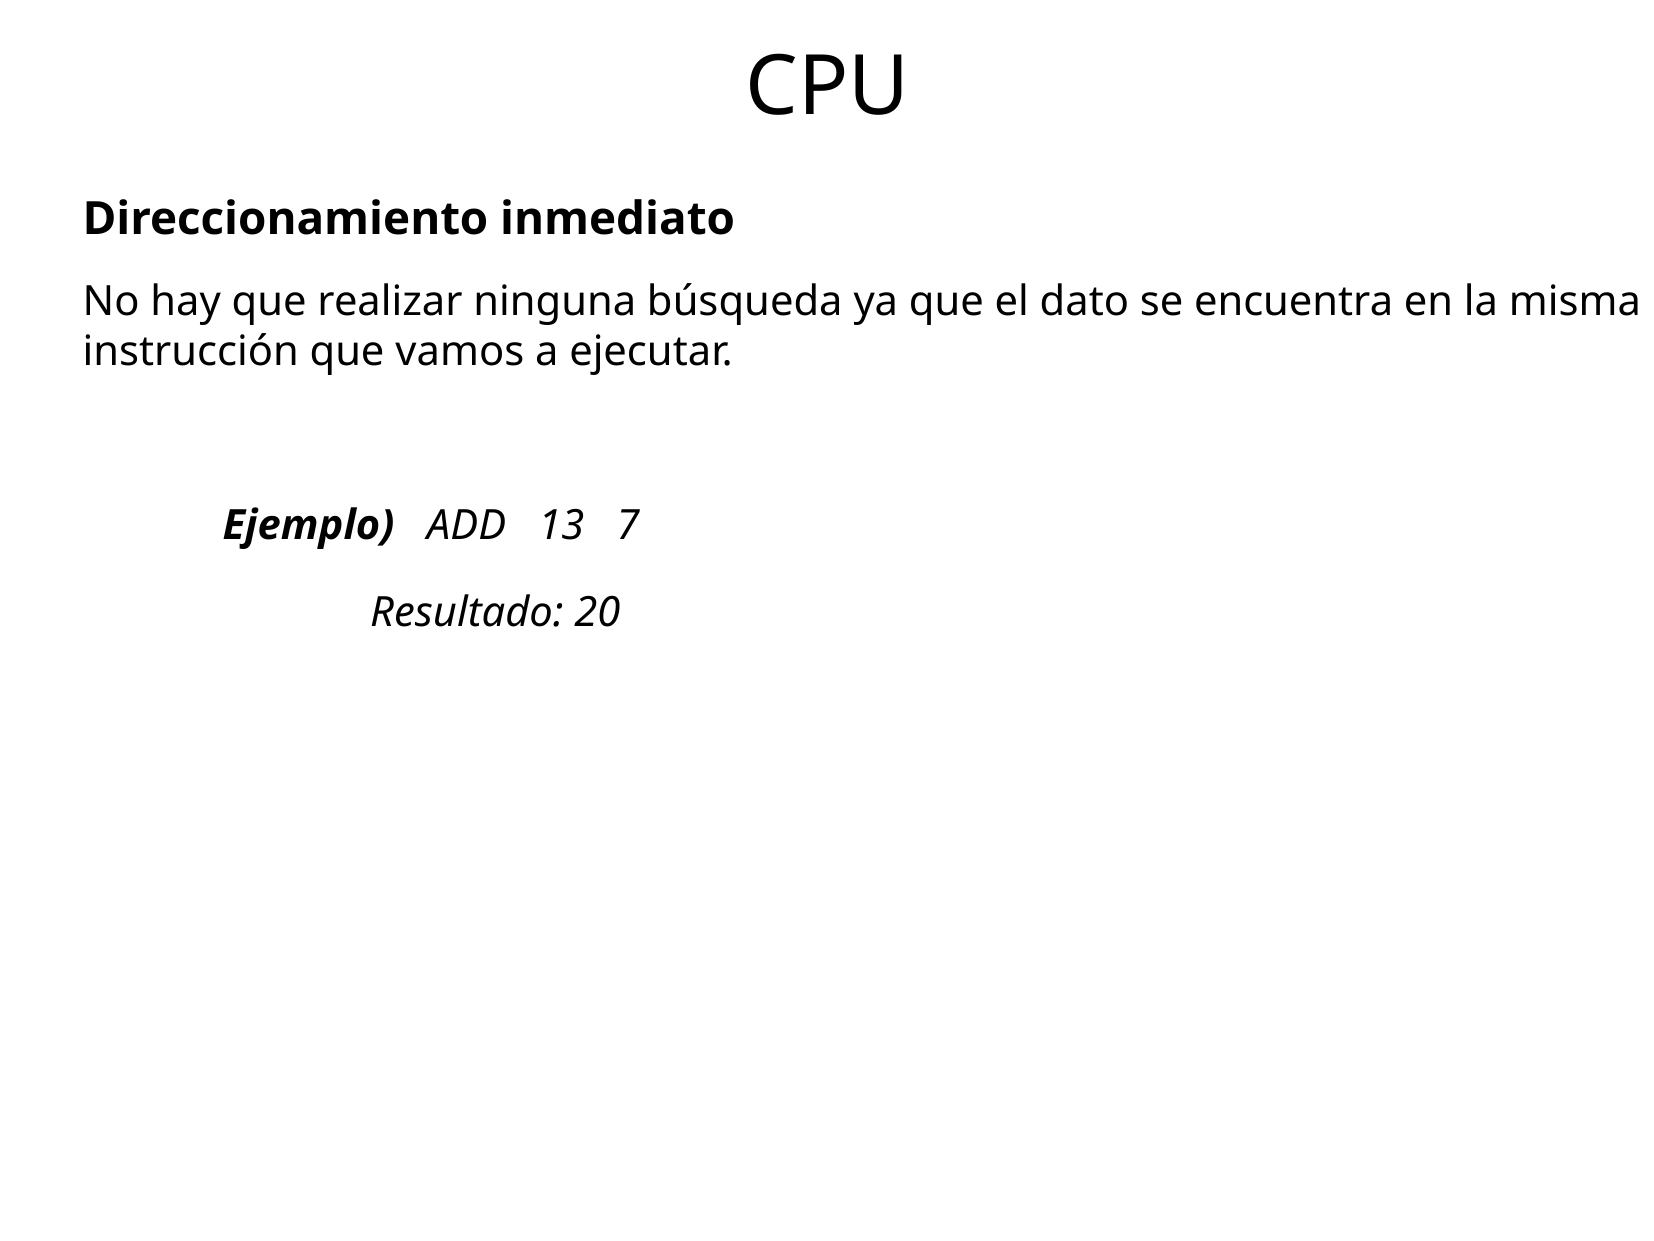

CPU
# Direccionamiento inmediato
No hay que realizar ninguna búsqueda ya que el dato se encuentra en la misma instrucción que vamos a ejecutar.
	Ejemplo) ADD 13 7
			Resultado: 20